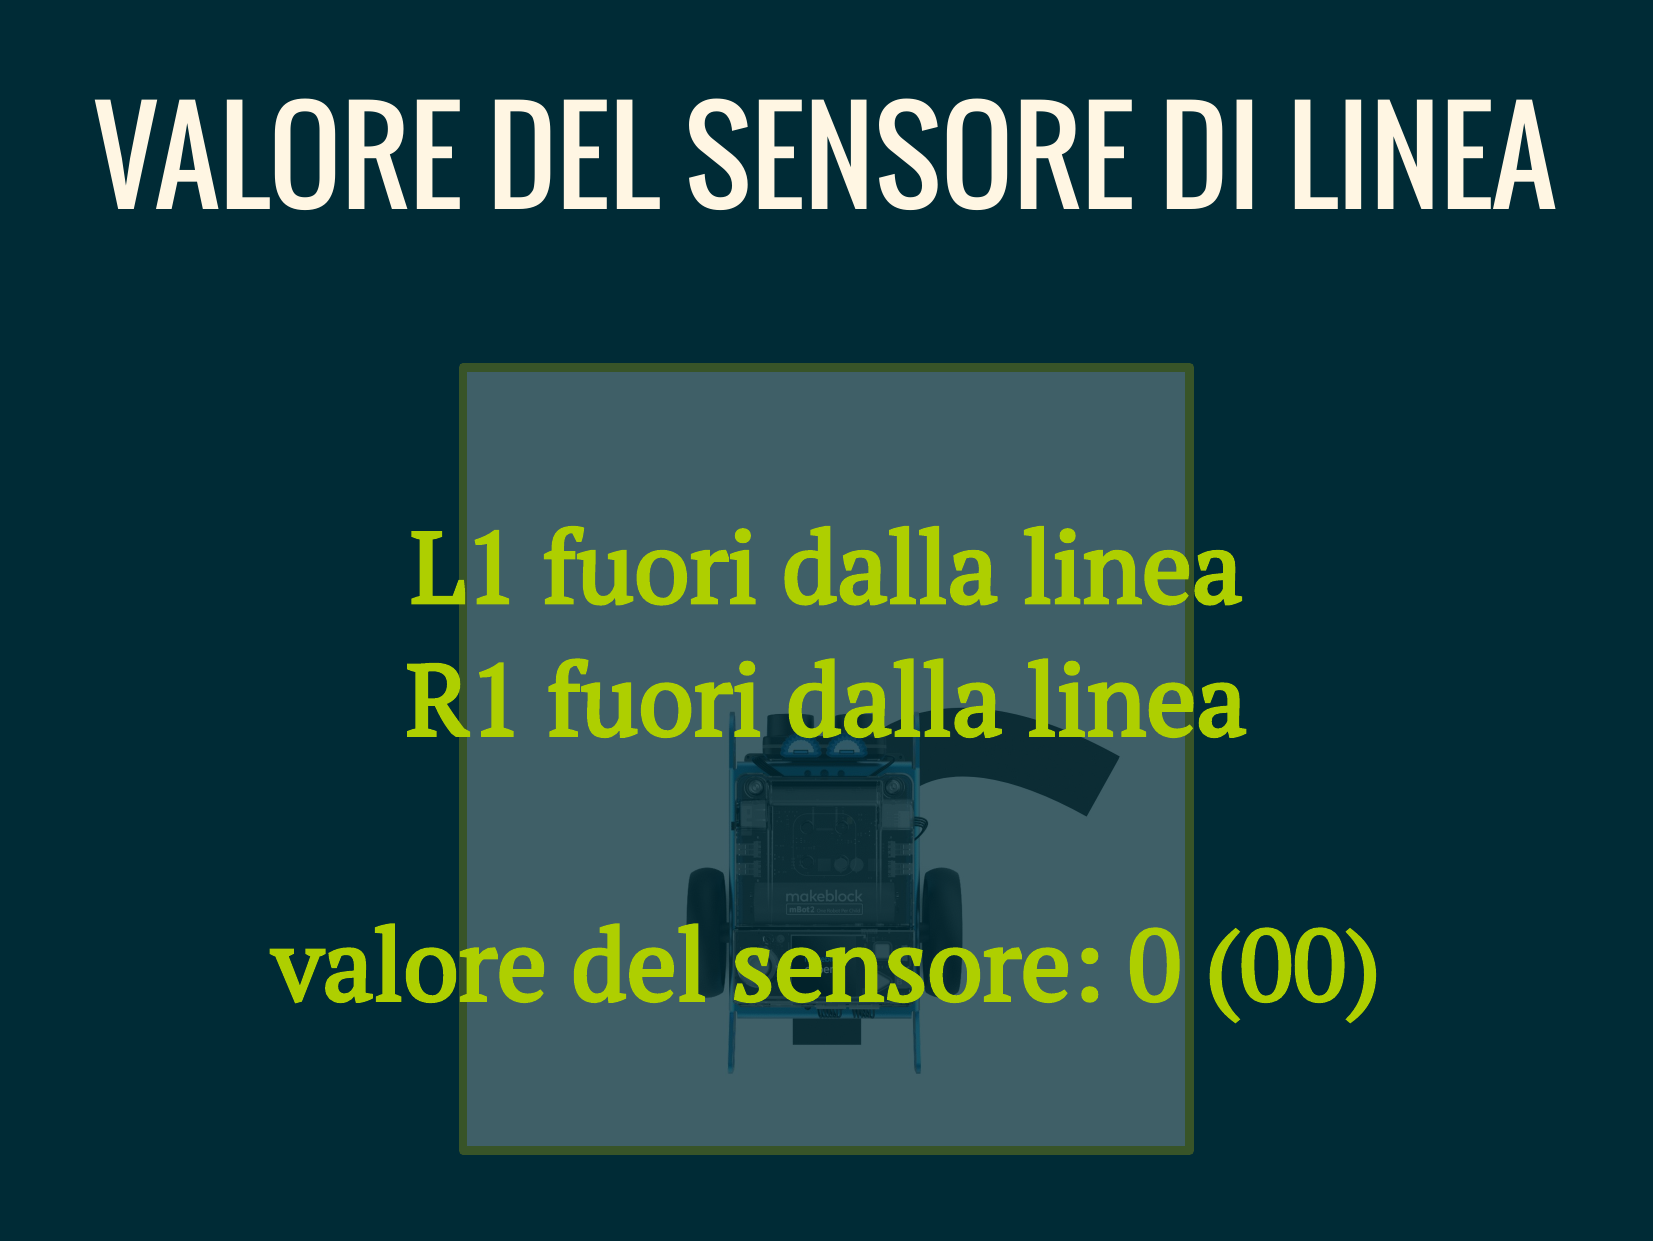

# Valore del sensore di linea
L1 fuori dalla linea
R1 fuori dalla linea
valore del sensore: 0 (00)